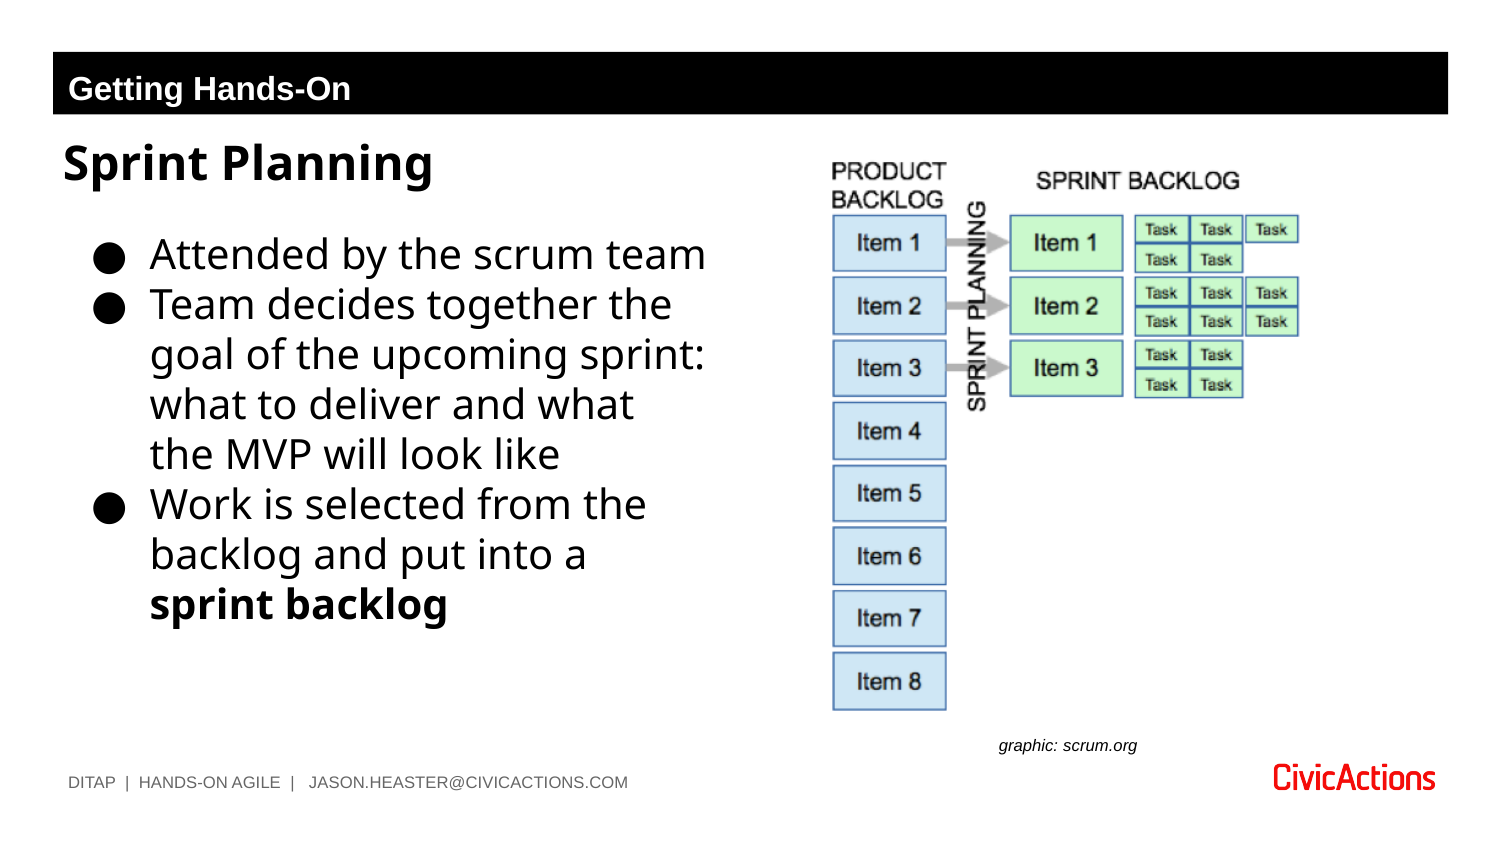

# Getting Hands-On
Sprint Planning
Attended by the scrum team
Team decides together the goal of the upcoming sprint: what to deliver and what the MVP will look like
Work is selected from the backlog and put into a sprint backlog
graphic: scrum.org